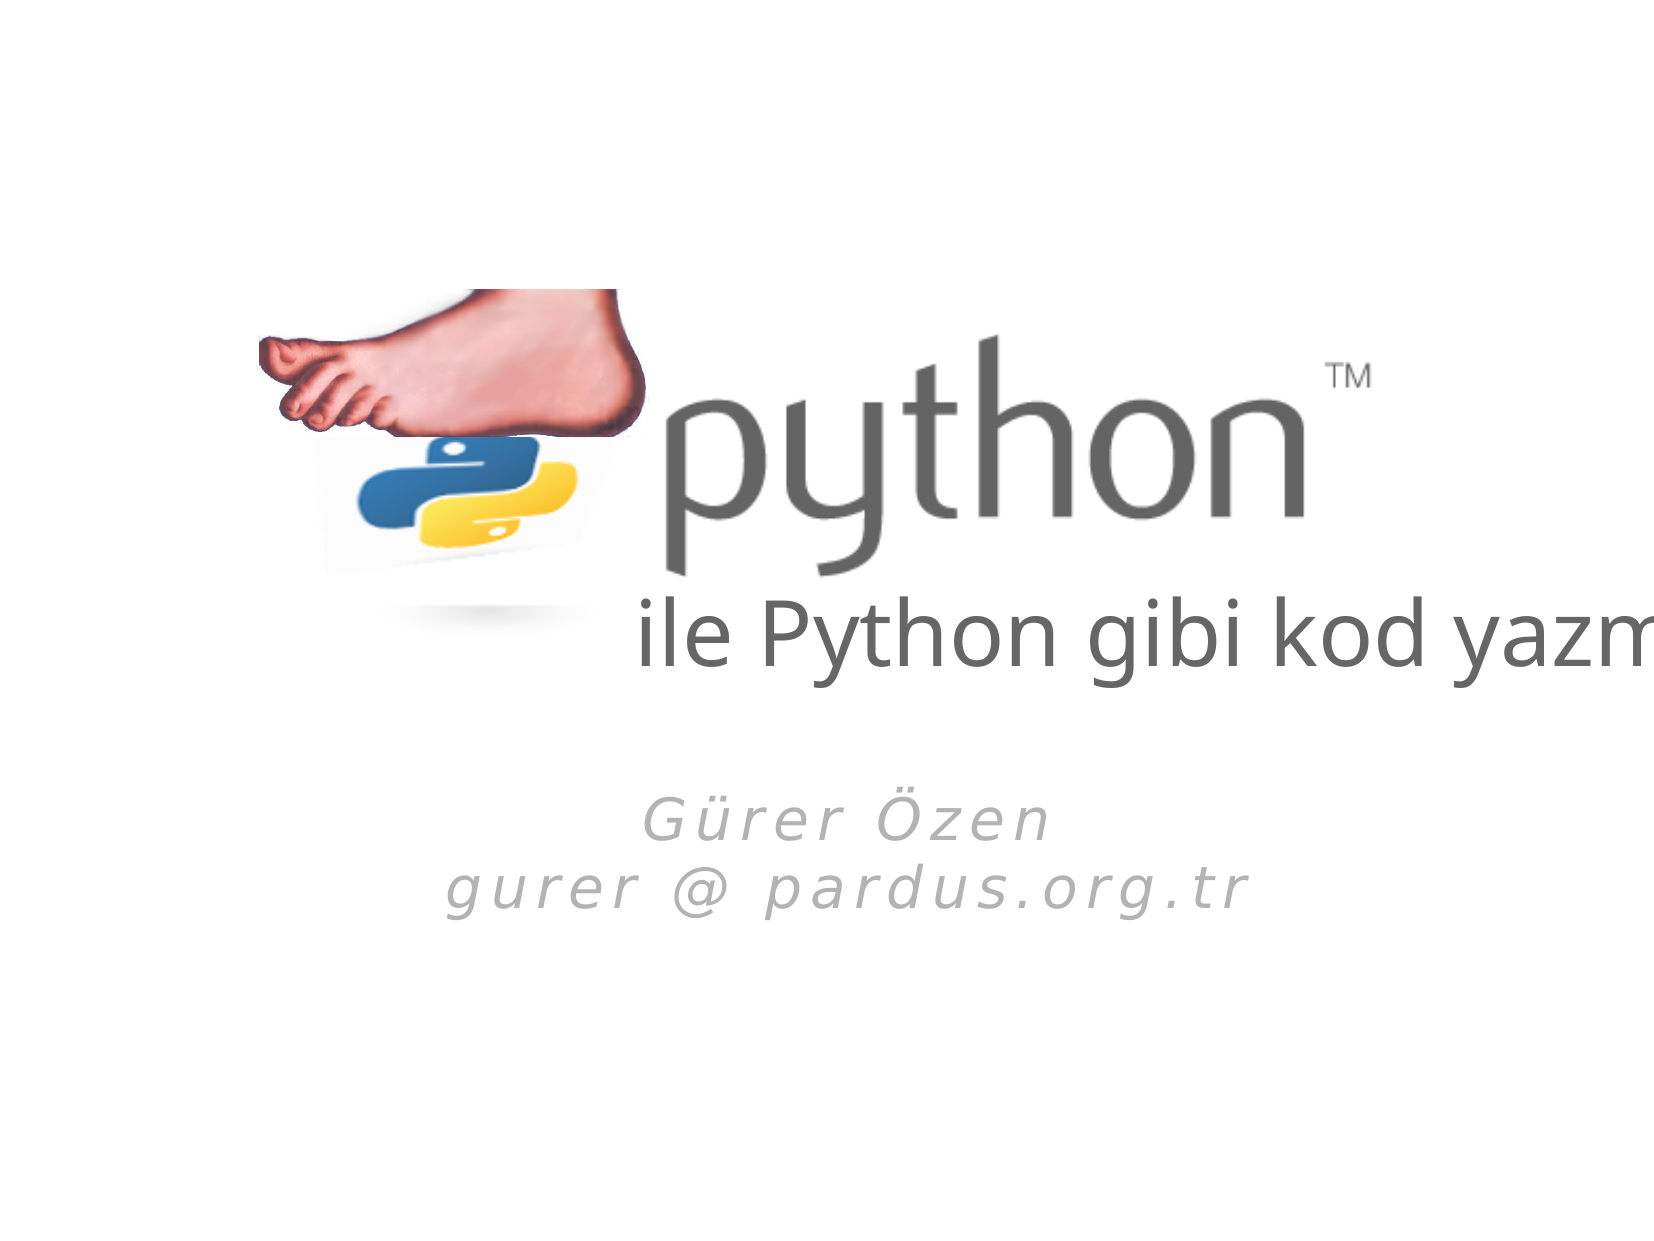

ile Python gibi kod yazma
Gürer Özen
gurer @ pardus.org.tr